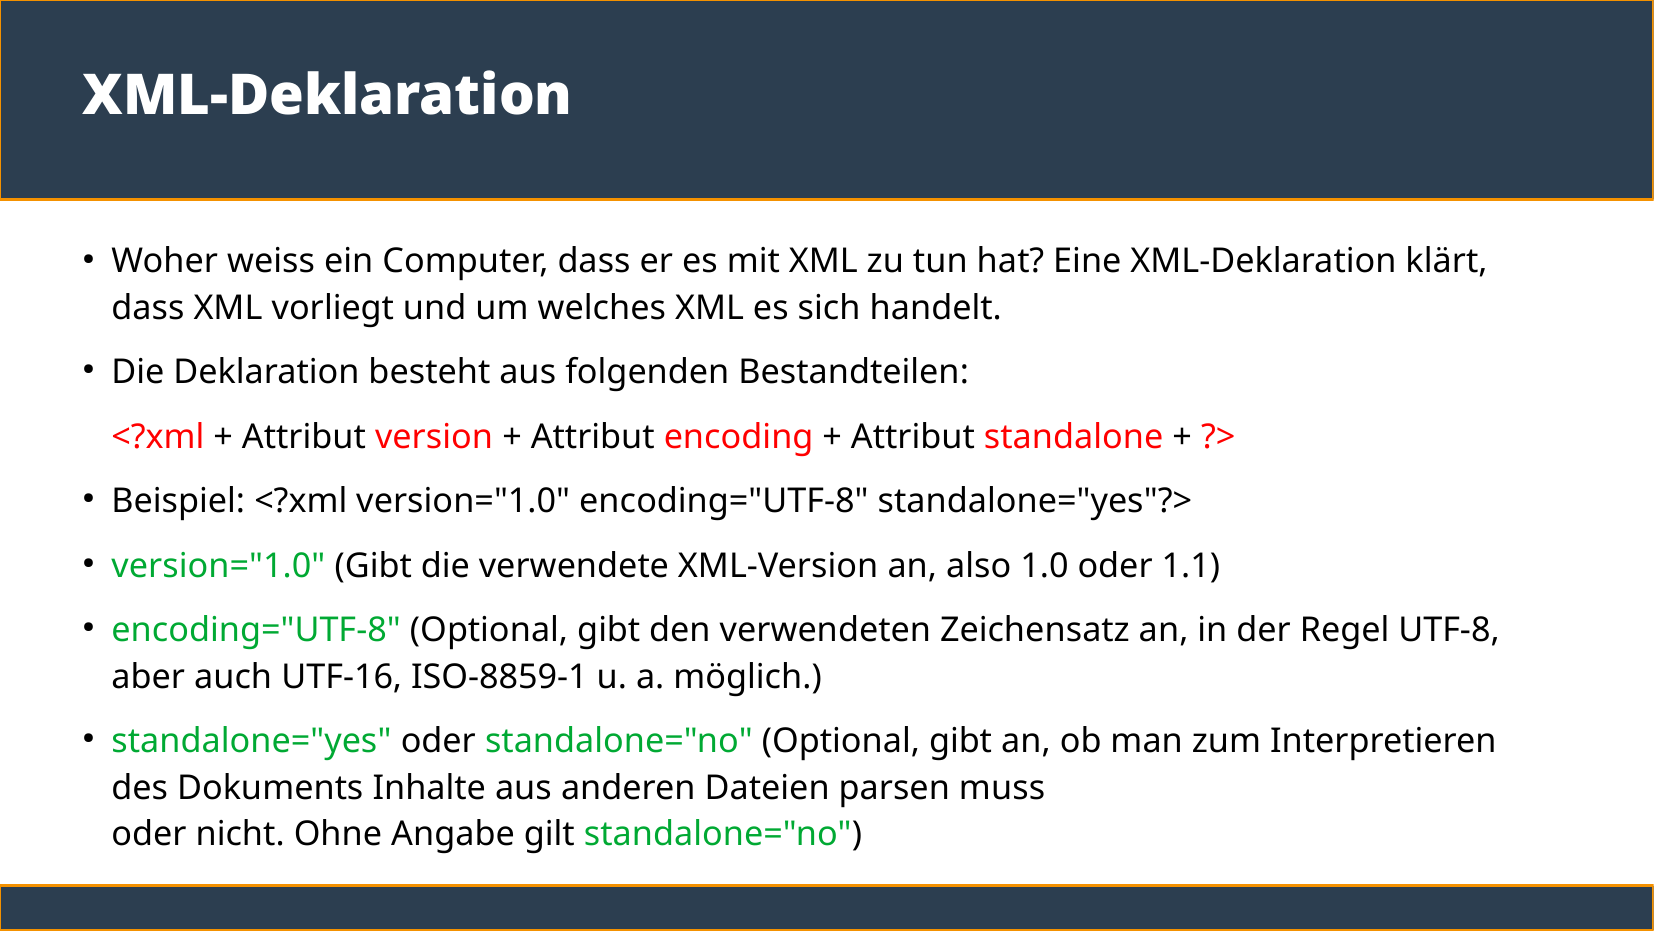

# XML-Deklaration
Woher weiss ein Computer, dass er es mit XML zu tun hat? Eine XML-Deklaration klärt, dass XML vorliegt und um welches XML es sich handelt.
Die Deklaration besteht aus folgenden Bestandteilen:
<?xml + Attribut version + Attribut encoding + Attribut standalone + ?>
Beispiel: <?xml version="1.0" encoding="UTF-8" standalone="yes"?>
version="1.0" (Gibt die verwendete XML-Version an, also 1.0 oder 1.1)
encoding="UTF-8" (Optional, gibt den verwendeten Zeichensatz an, in der Regel UTF-8, aber auch UTF-16, ISO-8859-1 u. a. möglich.)
standalone="yes" oder standalone="no" (Optional, gibt an, ob man zum Interpretieren des Dokuments Inhalte aus anderen Dateien parsen muss
oder nicht. Ohne Angabe gilt standalone="no")